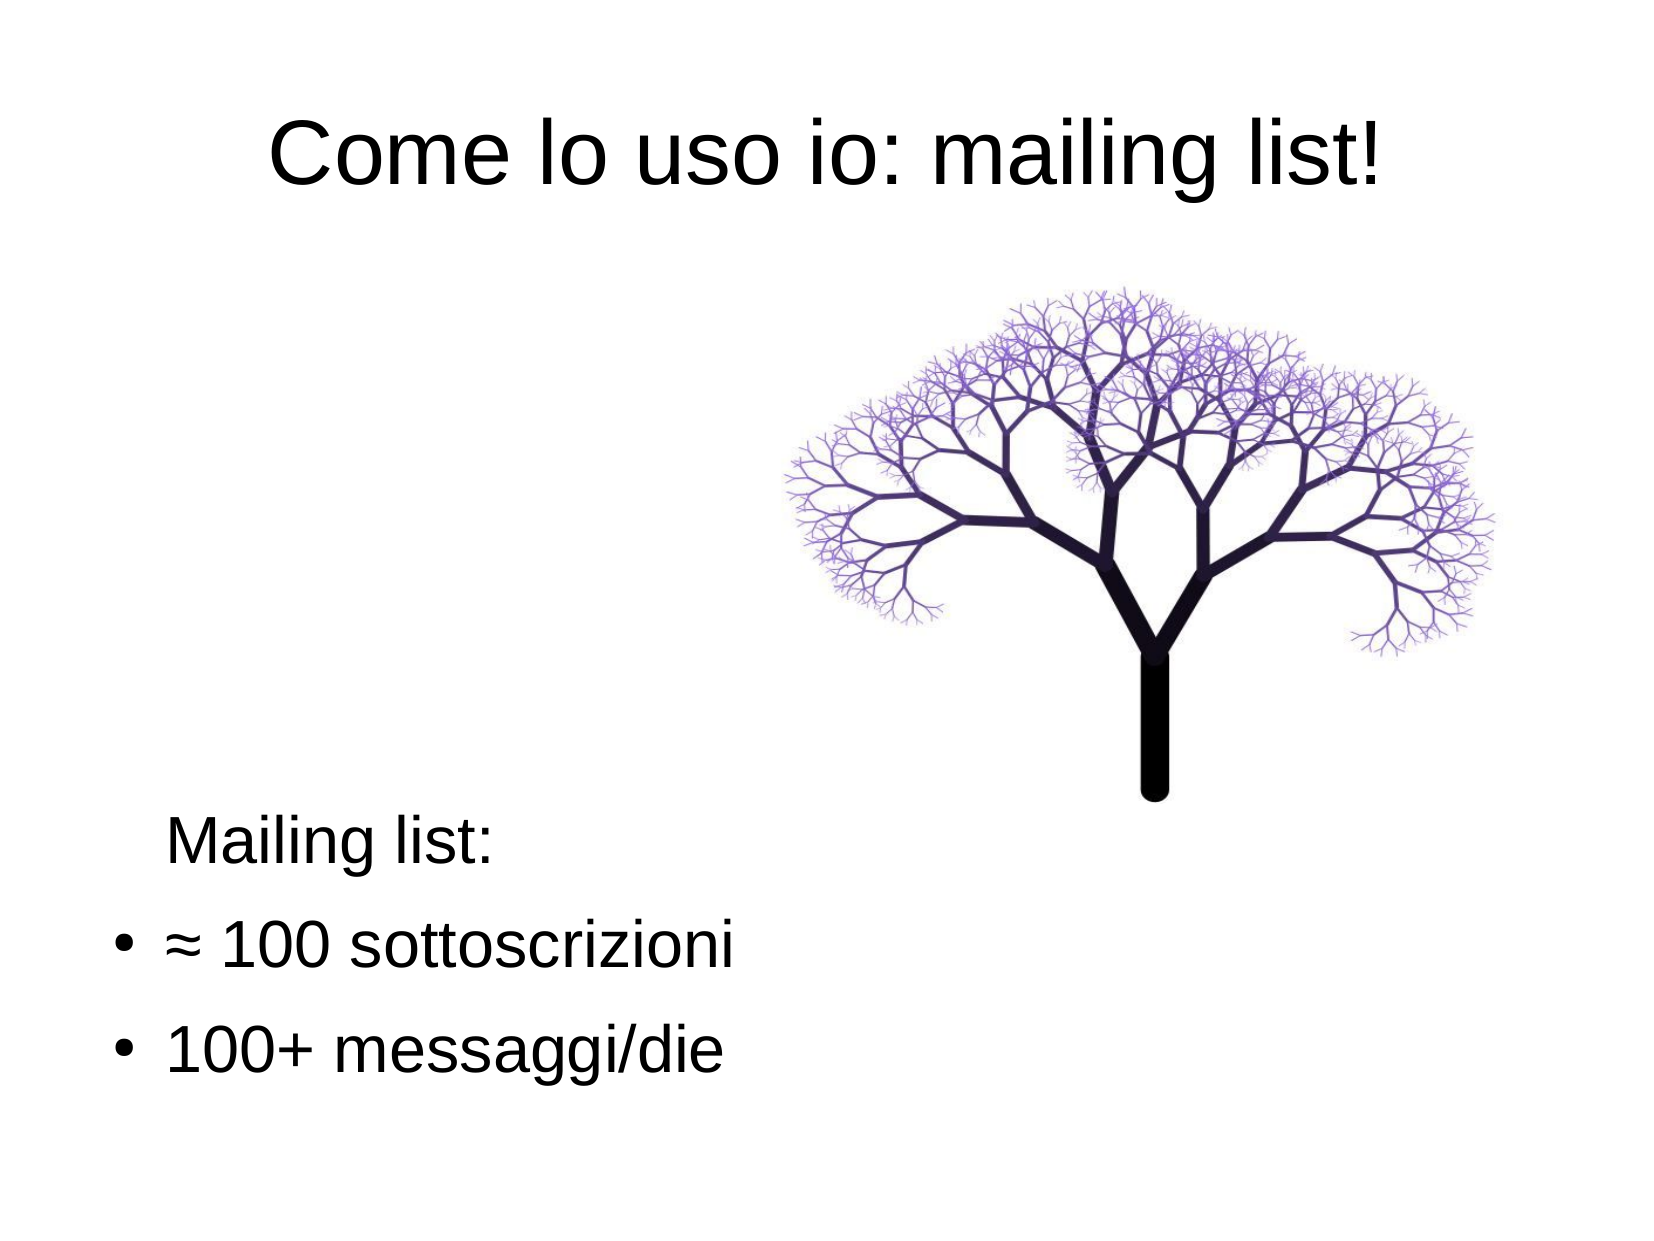

# Come lo uso io: mailing list!
Mailing list:
≈ 100 sottoscrizioni
100+ messaggi/die